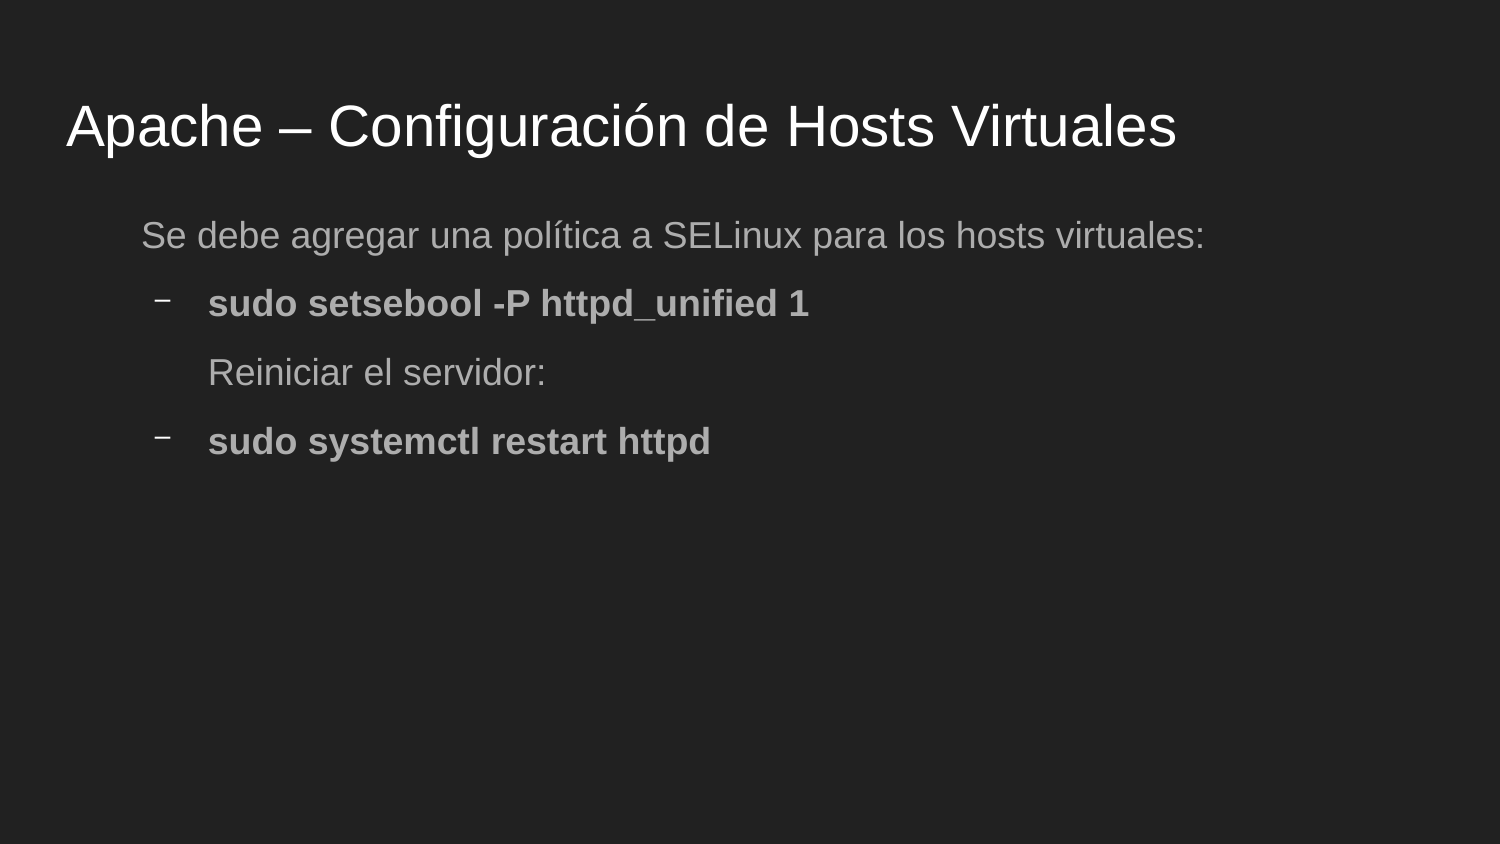

# Apache – Configuración de Hosts Virtuales
Se debe agregar una política a SELinux para los hosts virtuales:
sudo setsebool -P httpd_unified 1
Reiniciar el servidor:
sudo systemctl restart httpd